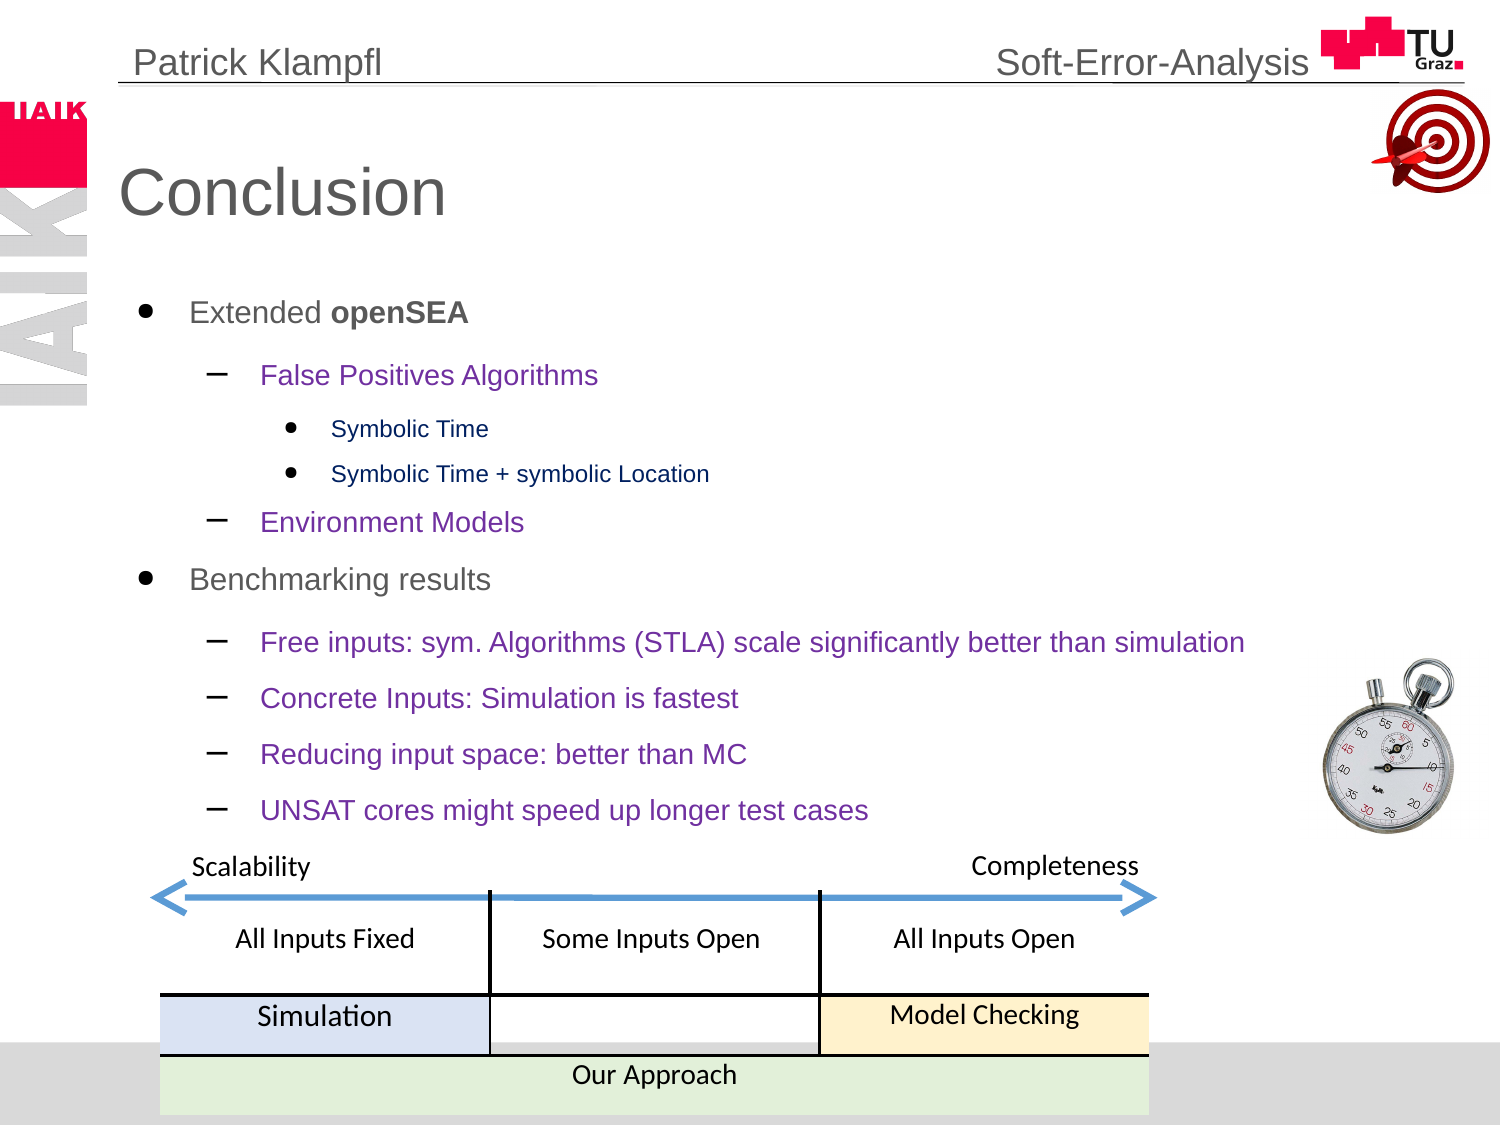

# Conclusion
Extended openSEA
False Positives Algorithms
Symbolic Time
Symbolic Time + symbolic Location
Environment Models
Benchmarking results
Free inputs: sym. Algorithms (STLA) scale significantly better than simulation
Concrete Inputs: Simulation is fastest
Reducing input space: better than MC
UNSAT cores might speed up longer test cases
Completeness
Scalability
| All Inputs Fixed | Some Inputs Open | All Inputs Open |
| --- | --- | --- |
| Simulation | | Model Checking |
| Our Approach | | |